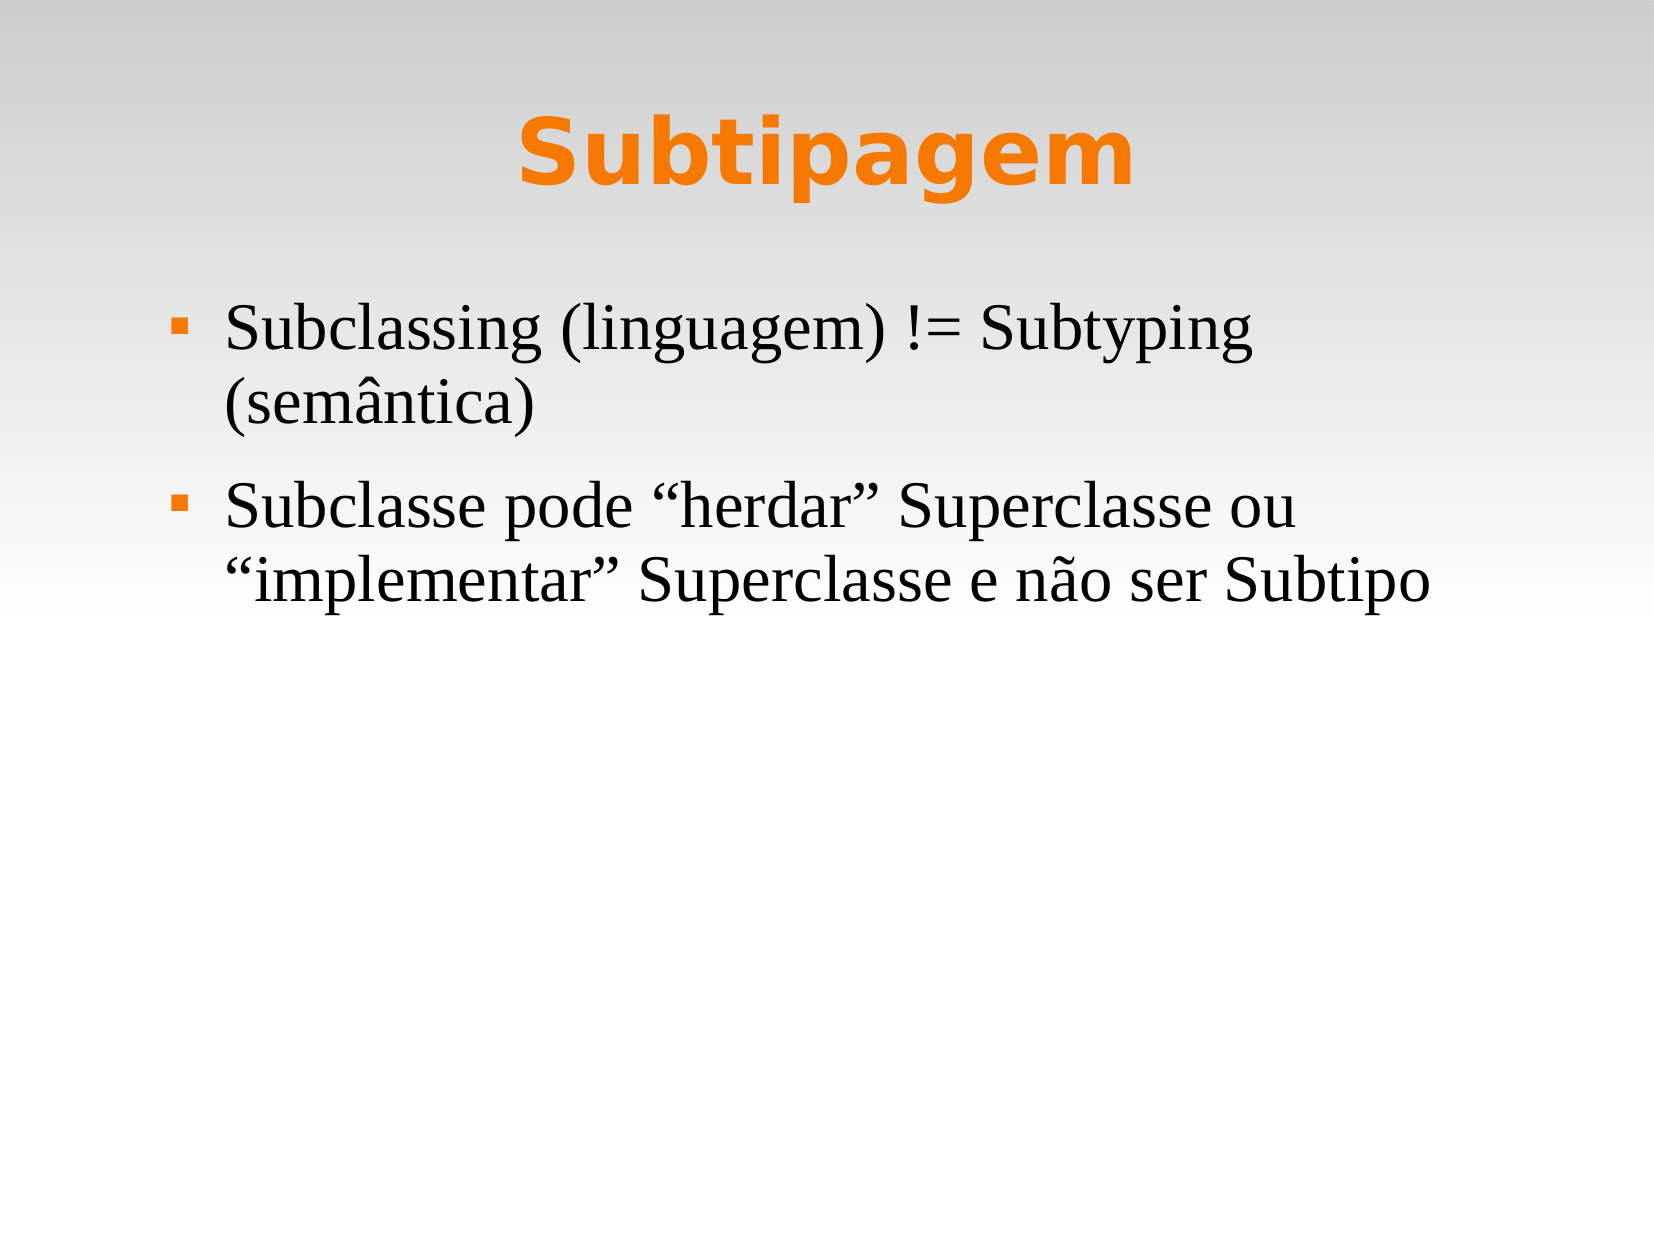

# Subtipagem
Subclassing (linguagem) != Subtyping (semântica)
Subclasse pode “herdar” Superclasse ou “implementar” Superclasse e não ser Subtipo